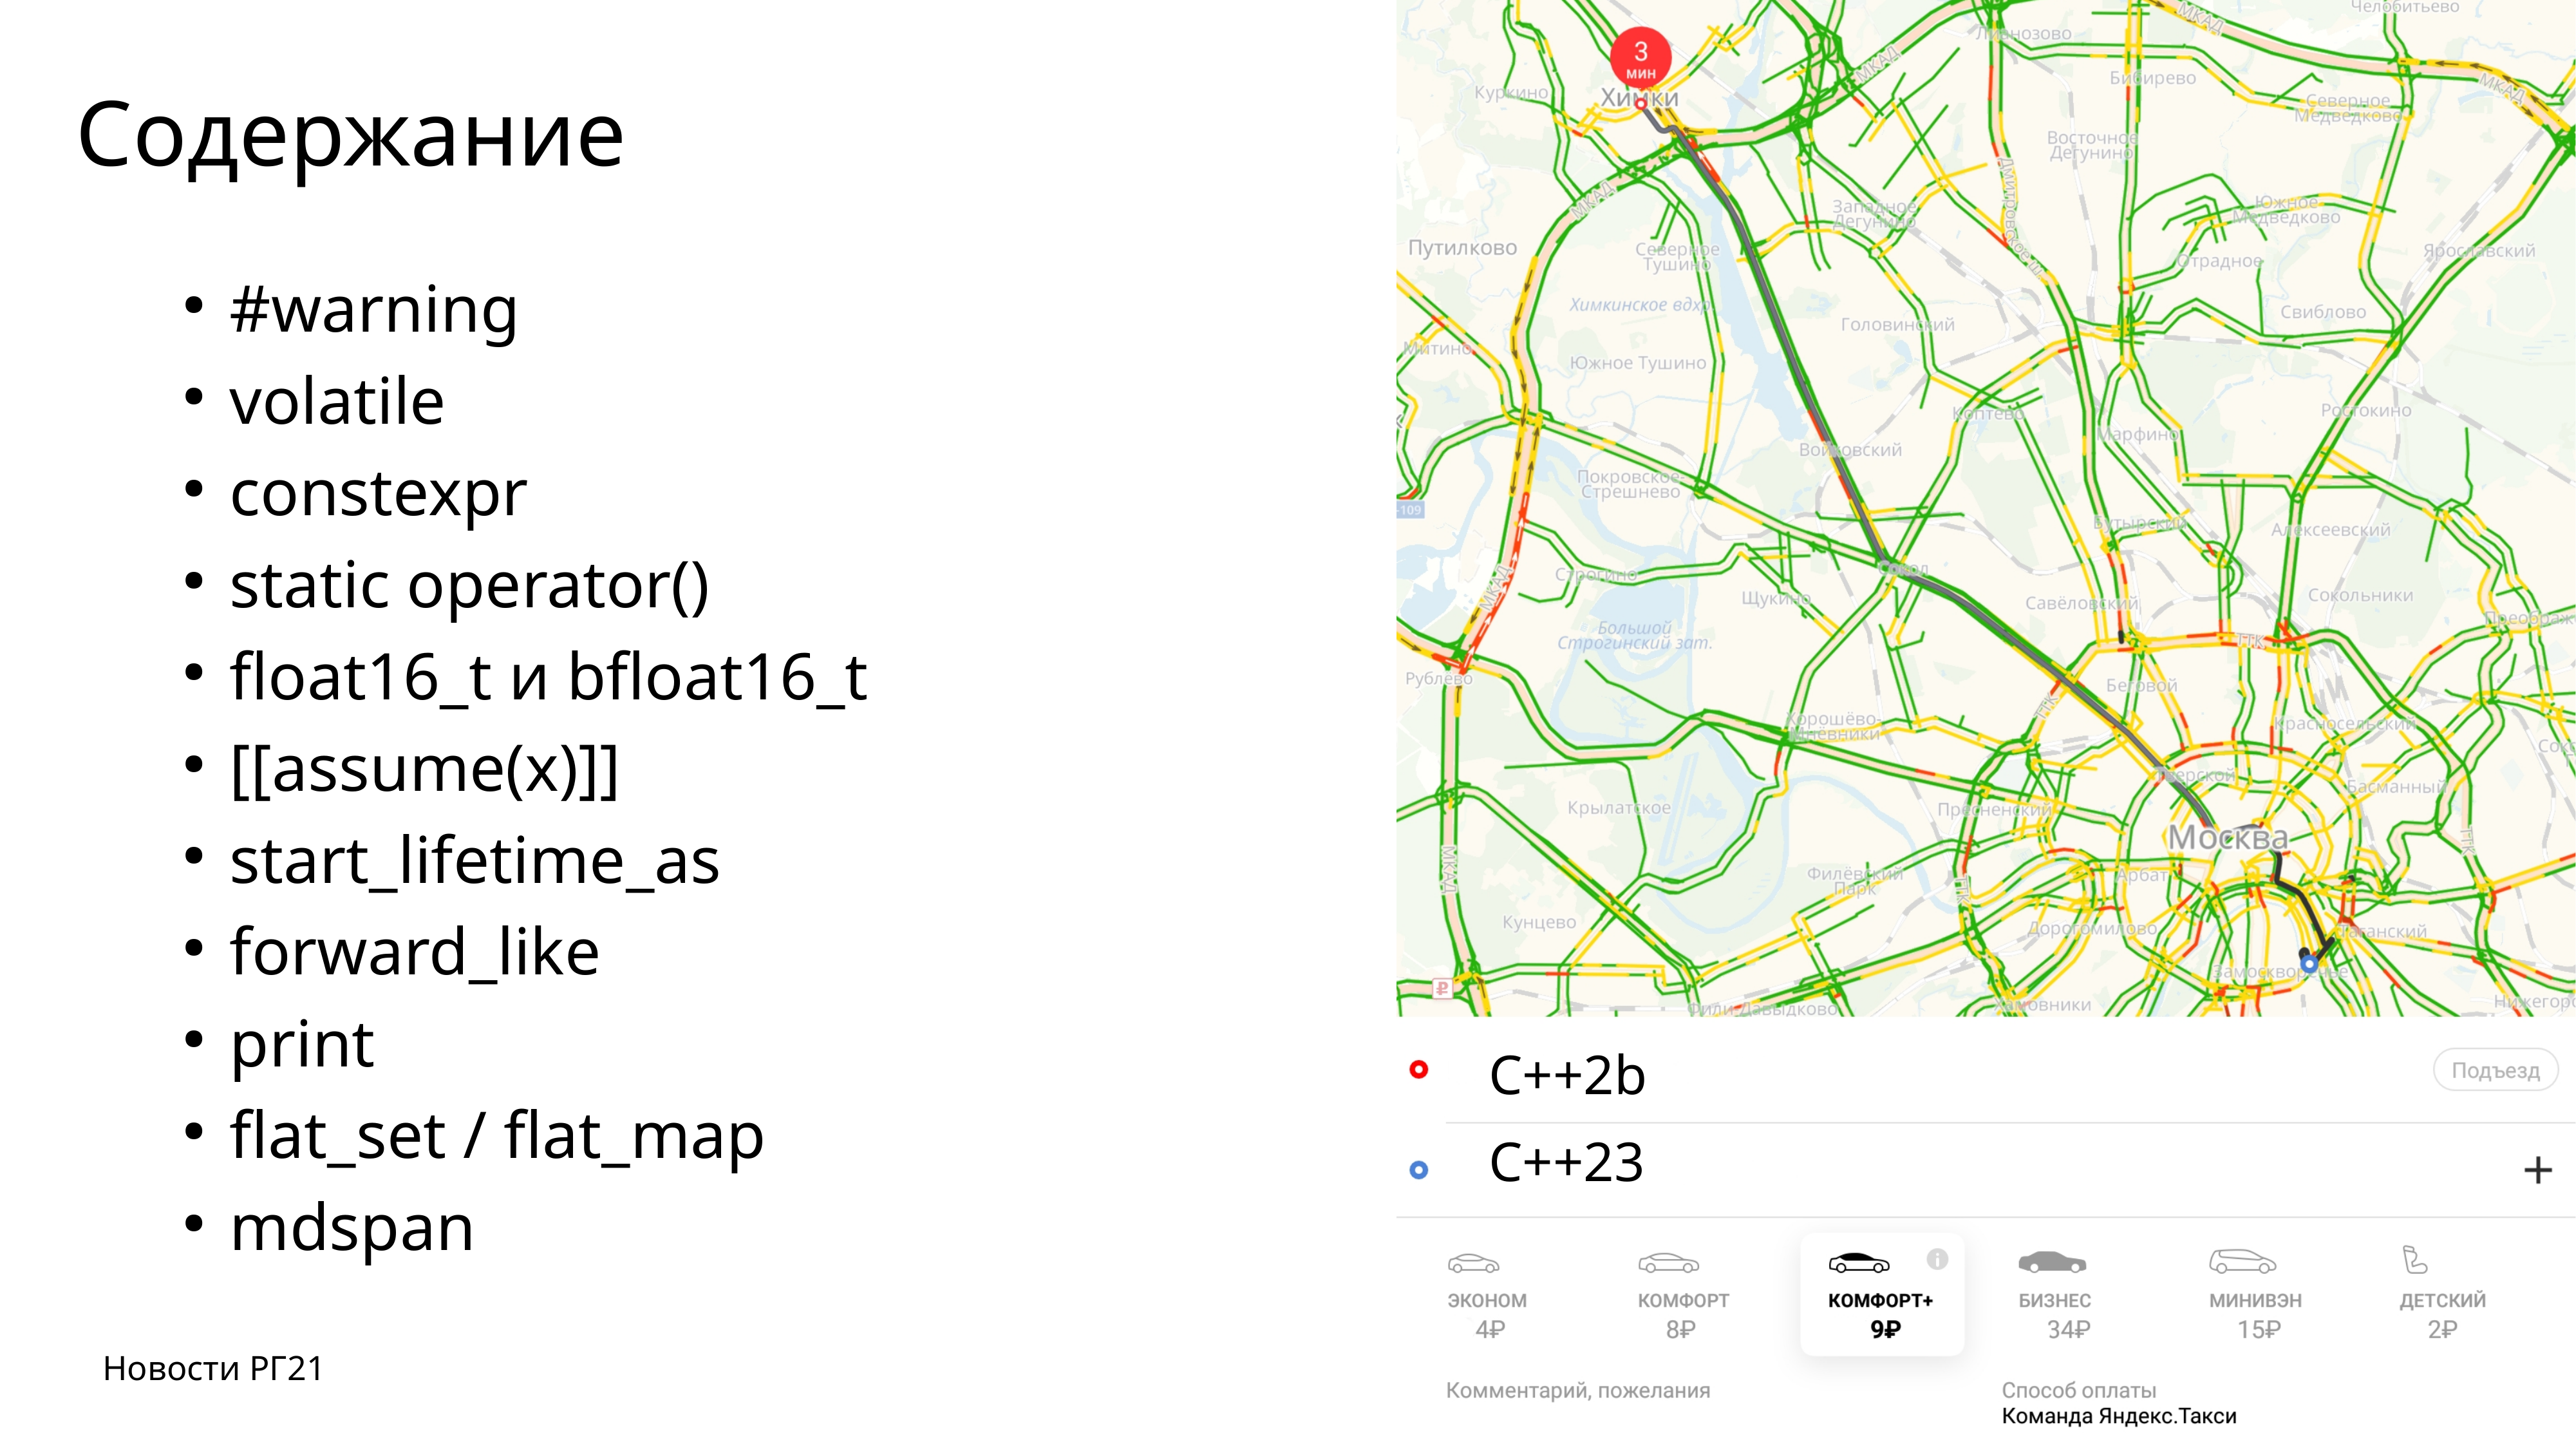

# Содержание
 #warning
 volatile
 сonstexpr
 static operator()
 float16_t и bfloat16_t
 [[assume(x)]]
 start_lifetime_as
 forward_like
 print
 flat_set / flat_map
 mdspan
C++2b
C++23
Новости РГ21